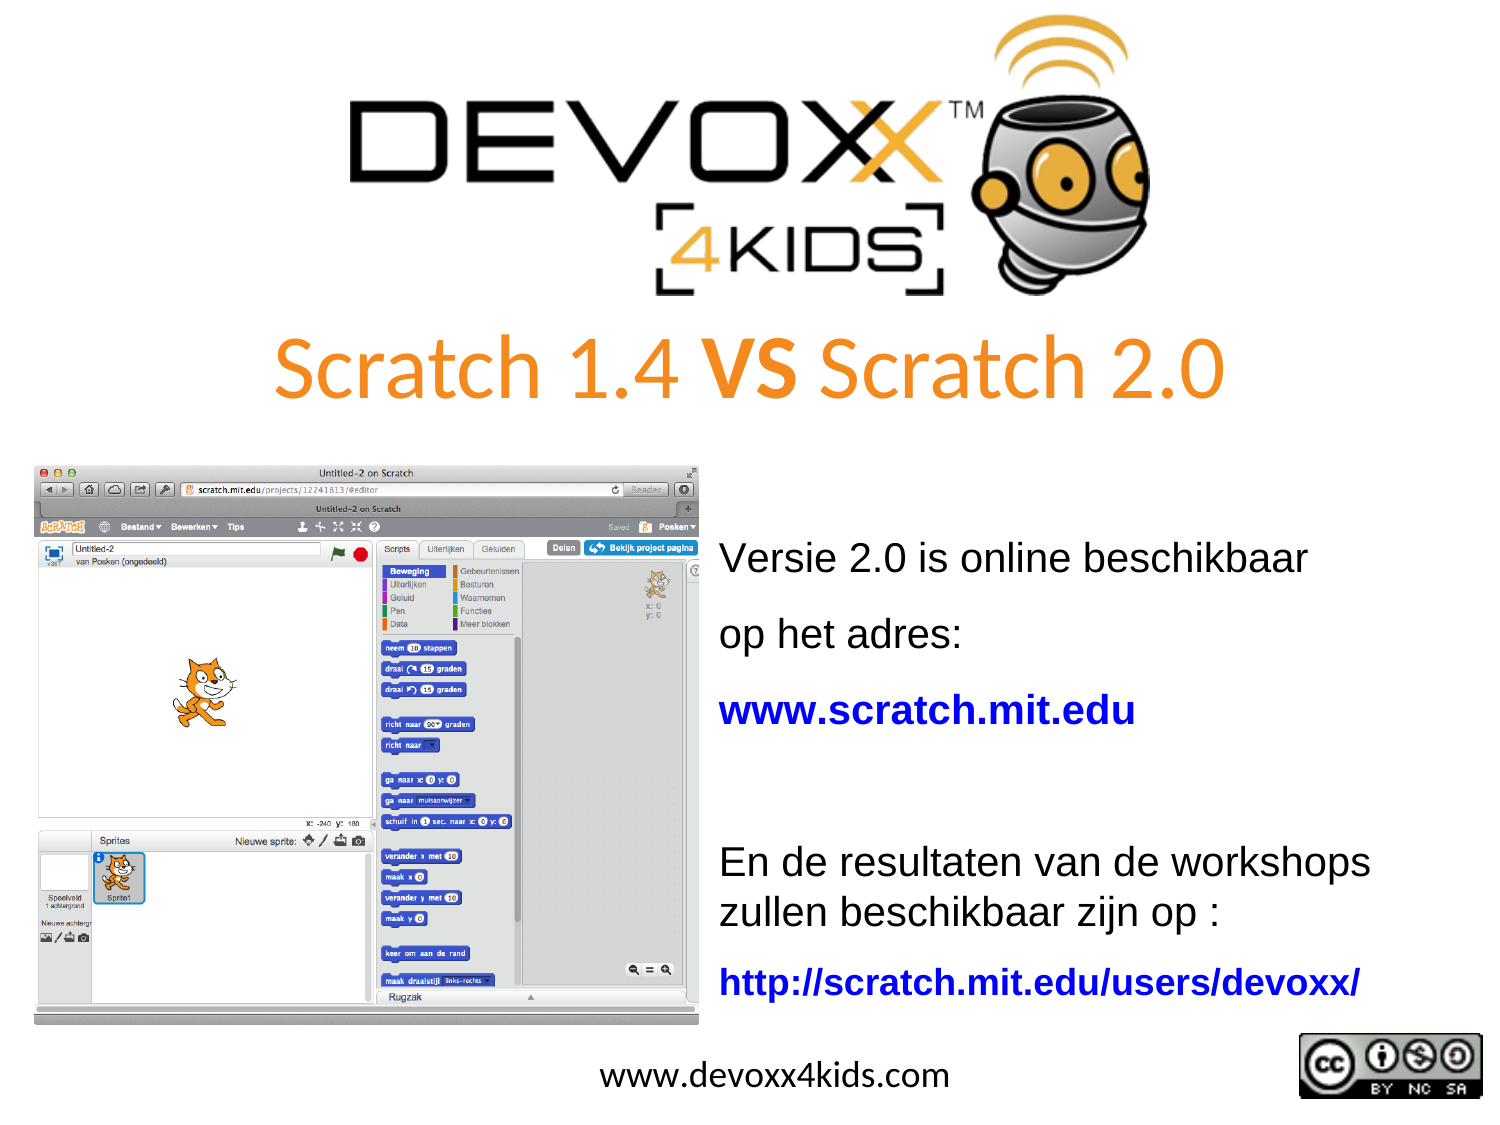

# Scratch 1.4 VS Scratch 2.0
Versie 2.0 is online beschikbaar
op het adres:
www.scratch.mit.edu
En de resultaten van de workshops zullen beschikbaar zijn op :
http://scratch.mit.edu/users/devoxx/